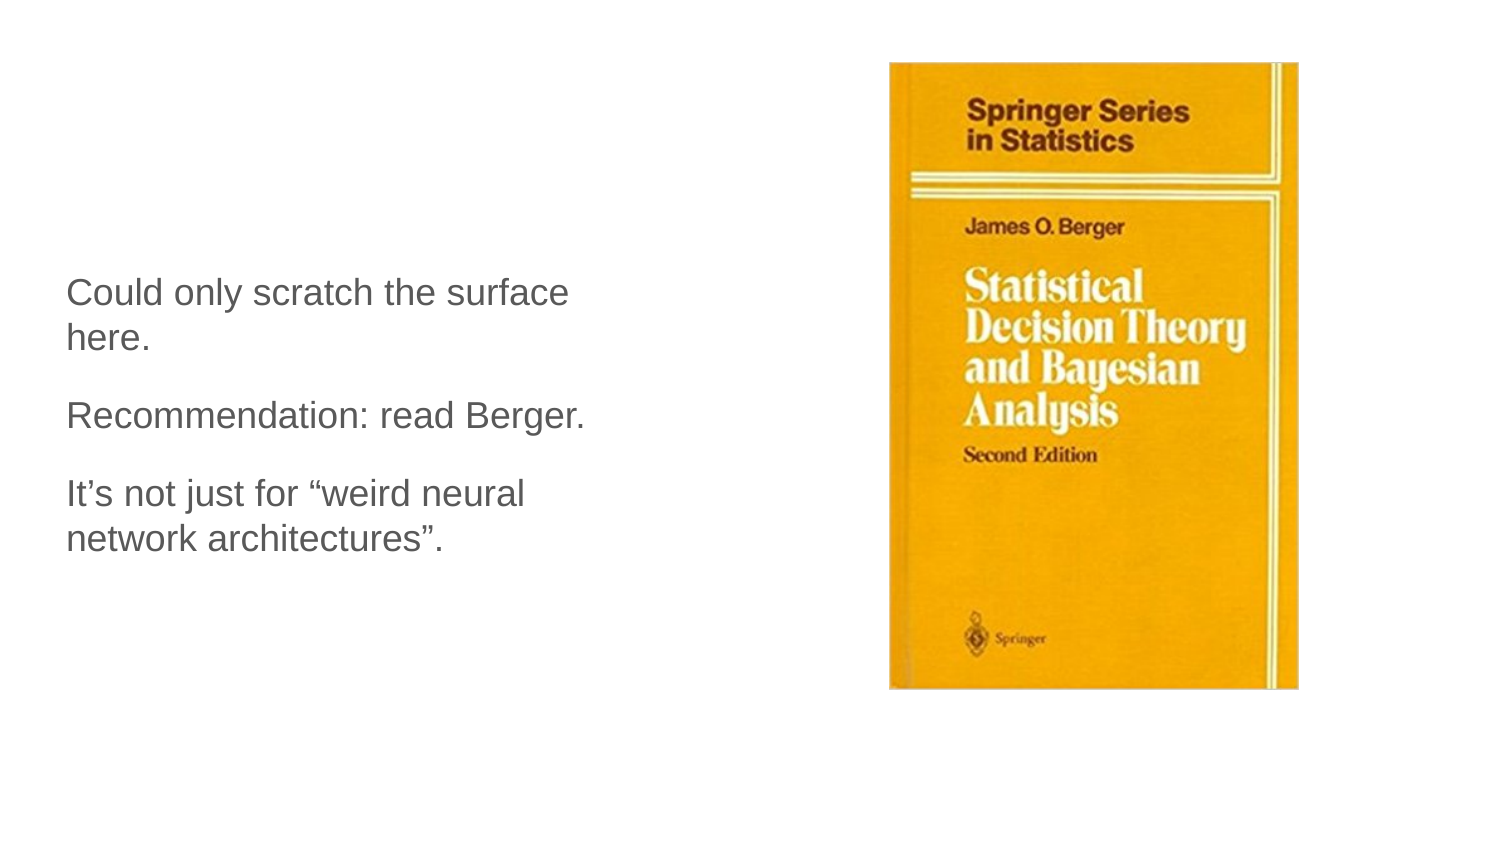

# Could only scratch the surface here.
Recommendation: read Berger.
It’s not just for “weird neural network architectures”.